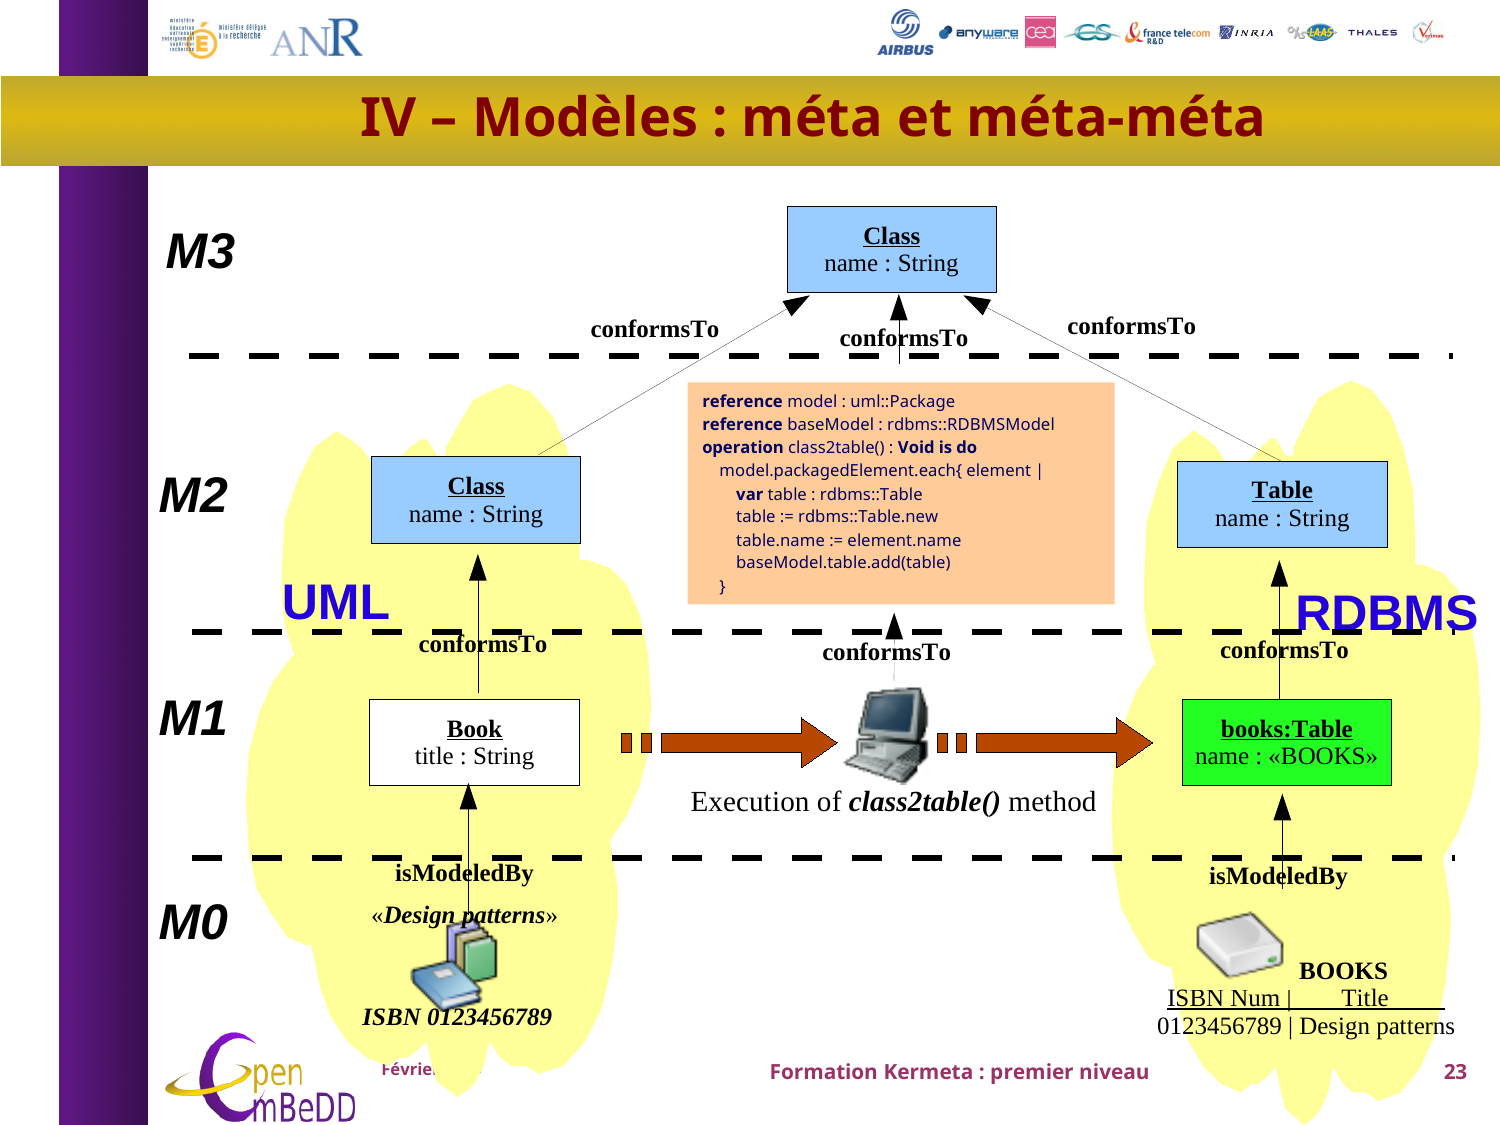

# IV – Modèles : méta et méta-méta
Class
name : String
M3
conformsTo
conformsTo
conformsTo
 RDBMS
reference model : uml::Package
reference baseModel : rdbms::RDBMSModel
operation class2table() : Void is do
 model.packagedElement.each{ element |
 var table : rdbms::Table
 table := rdbms::Table.new
 table.name := element.name
 baseModel.table.add(table)
 }
UML
Class
name : String
M2
Table
name : String
conformsTo
conformsTo
conformsTo
M1
Book
title : String
books:Table
name : «BOOKS»
Execution of class2table() method
isModeledBy
isModeledBy
M0
«Design patterns»
 BOOKS
ISBN Num | Title
0123456789 | Design patterns
ISBN 0123456789
Pied de page
Pied de page fixe
23